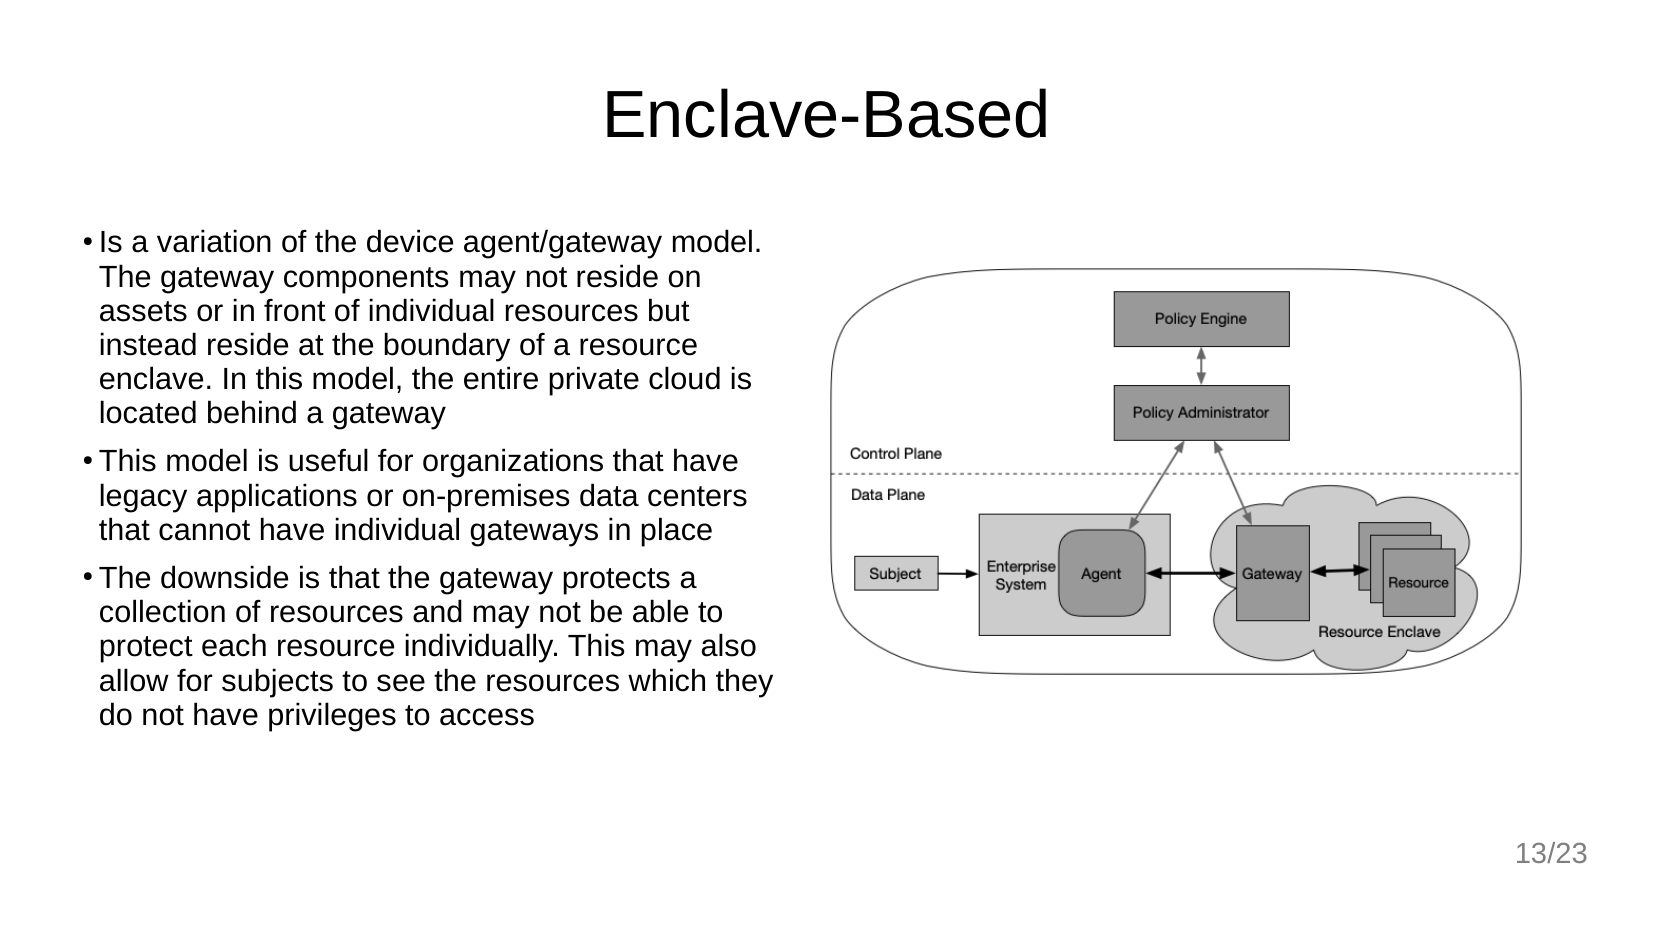

# Enclave-Based
Is a variation of the device agent/gateway model. The gateway components may not reside on assets or in front of individual resources but instead reside at the boundary of a resource enclave. In this model, the entire private cloud is located behind a gateway
This model is useful for organizations that have legacy applications or on-premises data centers that cannot have individual gateways in place
The downside is that the gateway protects a collection of resources and may not be able to protect each resource individually. This may also allow for subjects to see the resources which they do not have privileges to access